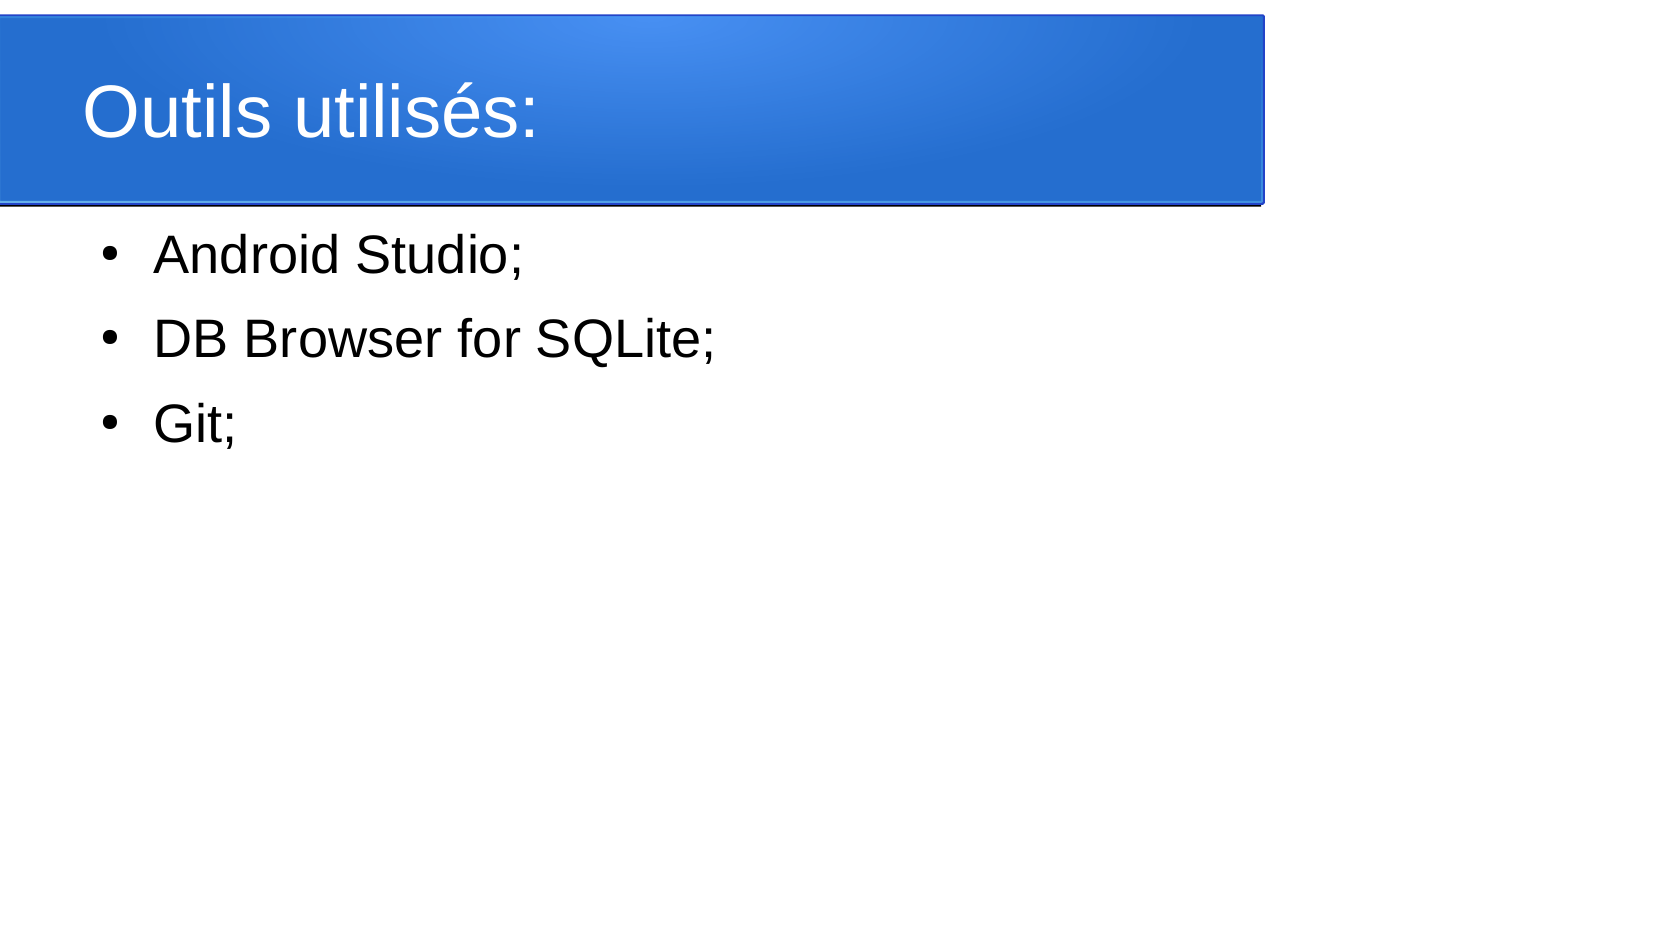

# Outils utilisés:
Android Studio;
DB Browser for SQLite;
Git;